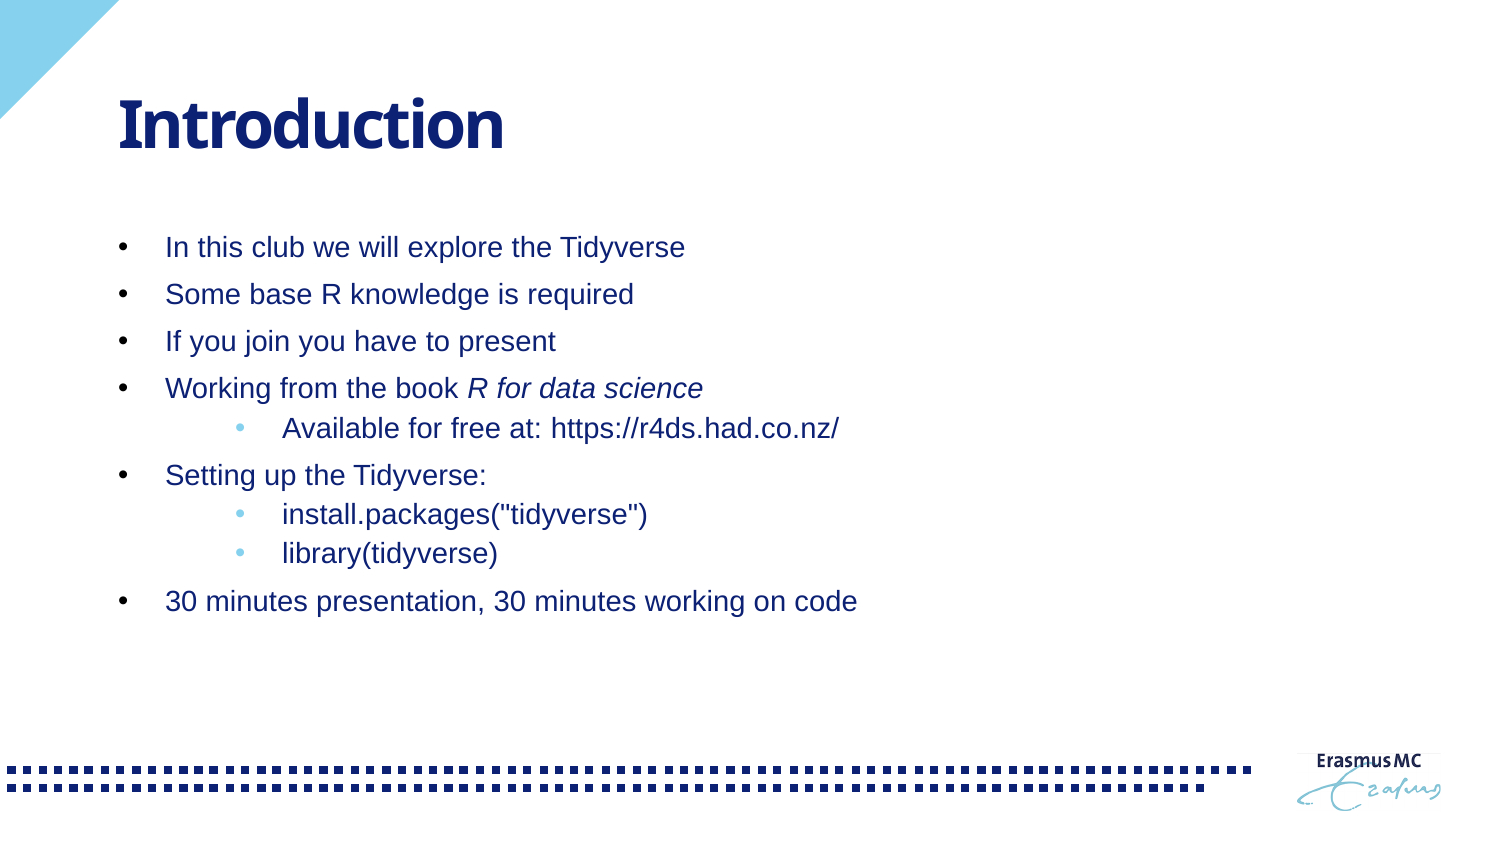

# Introduction
In this club we will explore the Tidyverse
Some base R knowledge is required
If you join you have to present
Working from the book R for data science
Available for free at: https://r4ds.had.co.nz/
Setting up the Tidyverse:
install.packages("tidyverse")
library(tidyverse)
30 minutes presentation, 30 minutes working on code